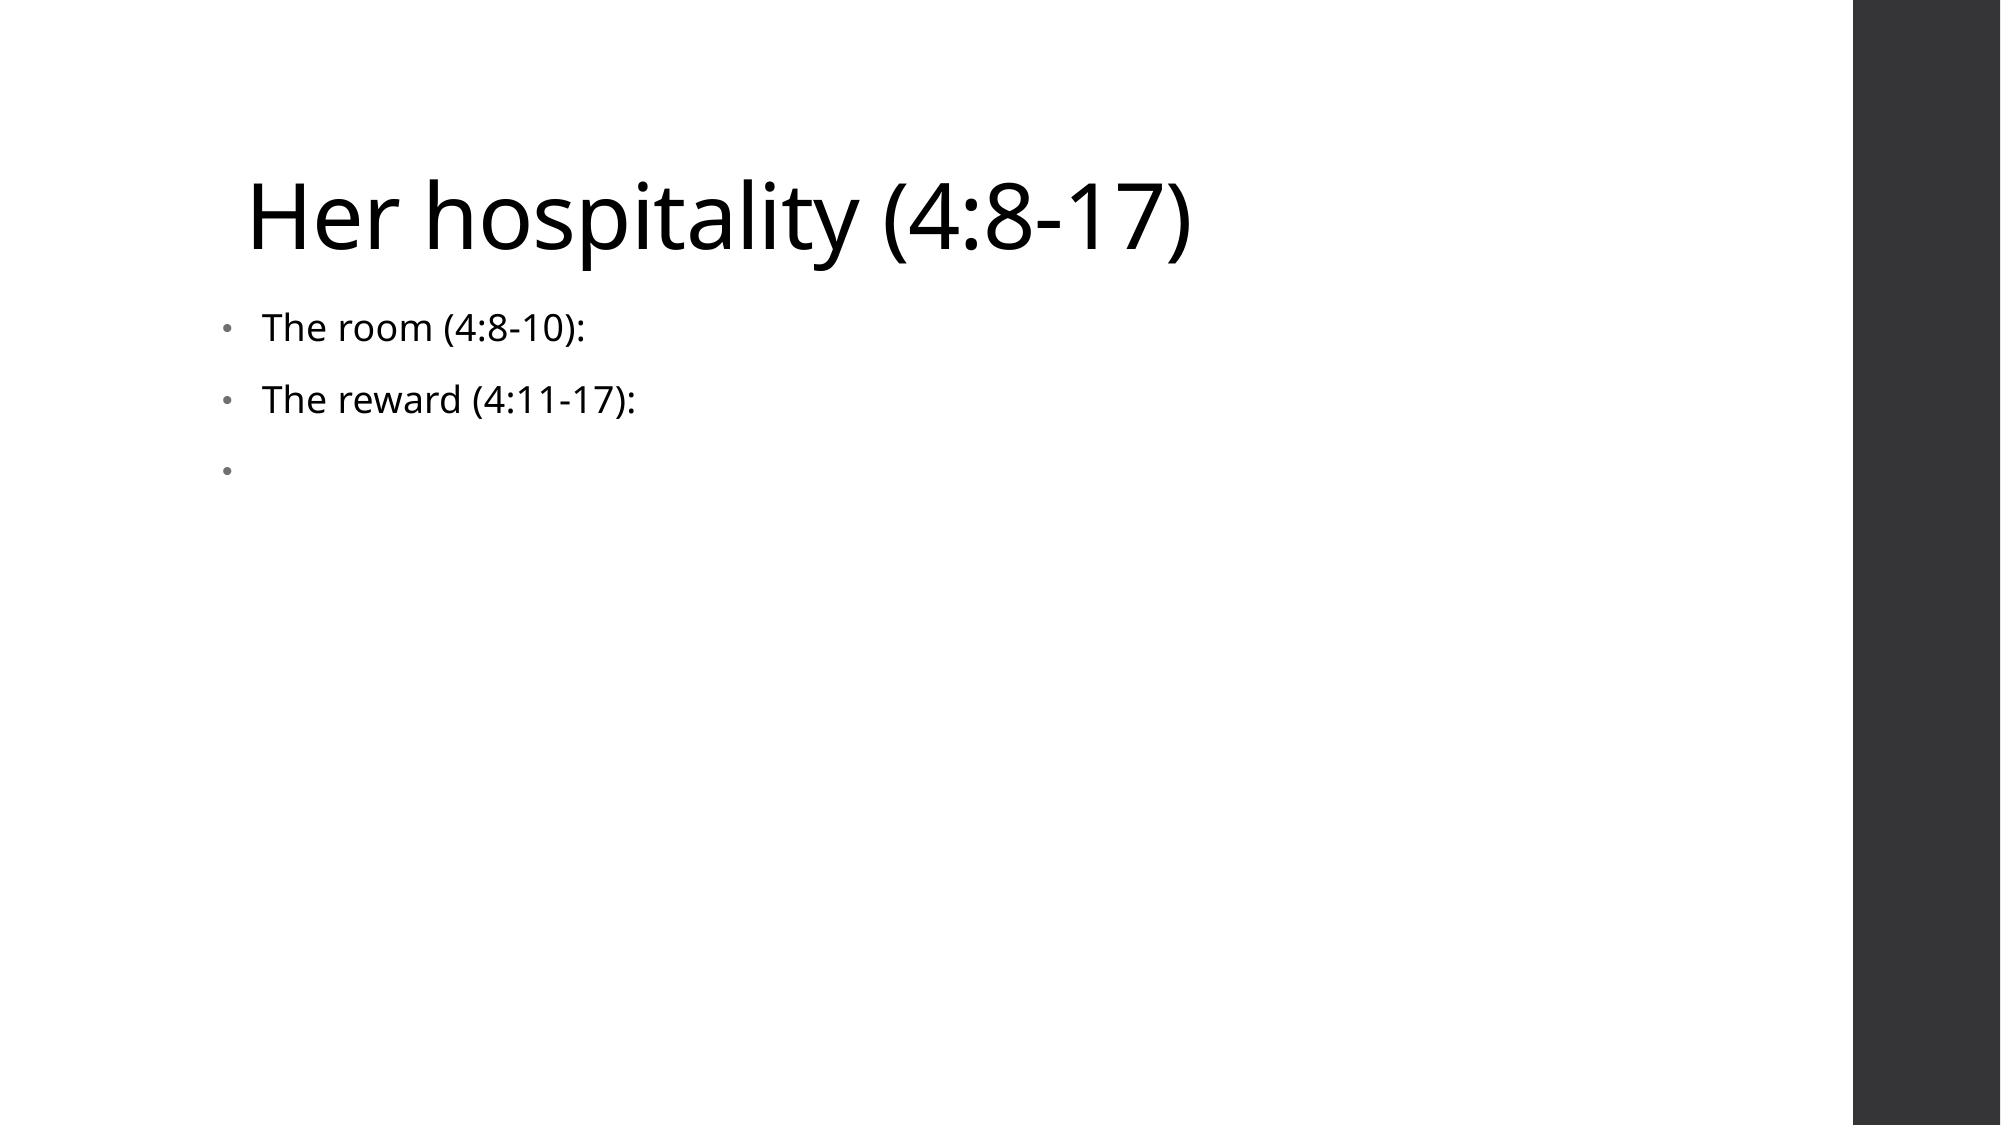

# Her hospitality (4:8-17)
 The room (4:8-10):
 The reward (4:11-17):